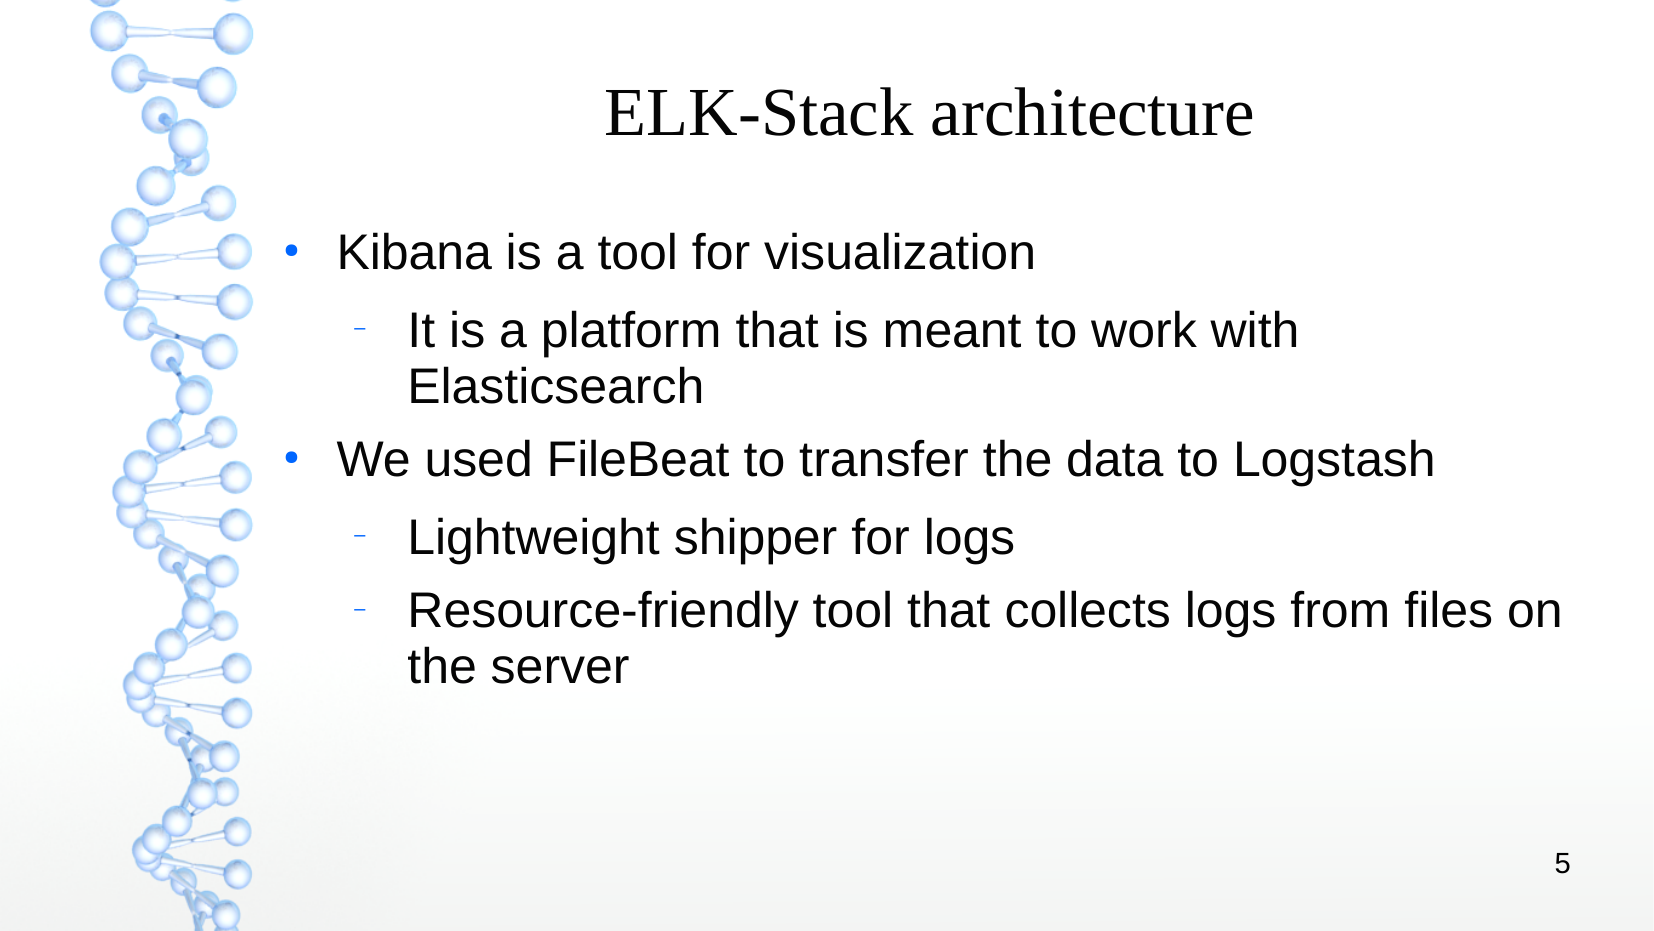

# ELK-Stack architecture
Kibana is a tool for visualization
It is a platform that is meant to work with Elasticsearch
We used FileBeat to transfer the data to Logstash
Lightweight shipper for logs
Resource-friendly tool that collects logs from files on the server
5